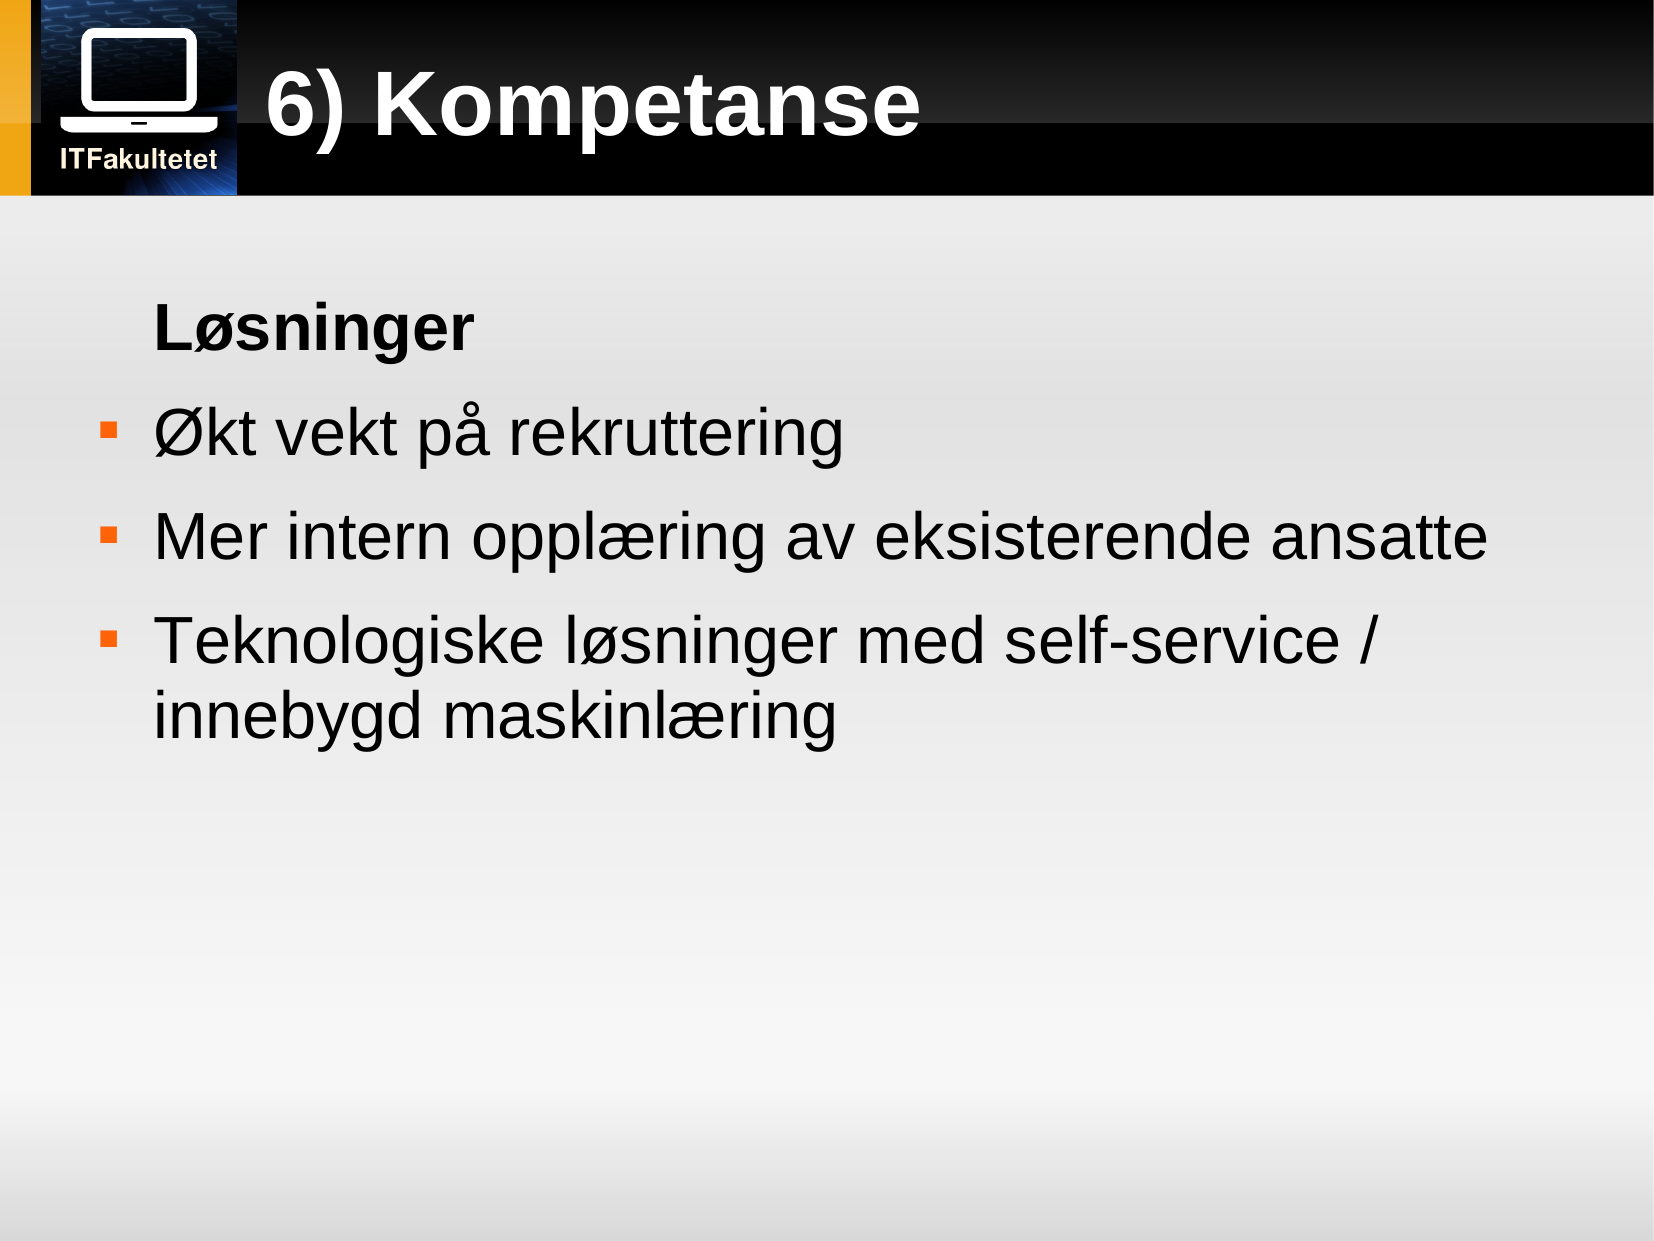

# 6) Kompetanse
Løsninger
Økt vekt på rekruttering
Mer intern opplæring av eksisterende ansatte
Teknologiske løsninger med self-service / innebygd maskinlæring